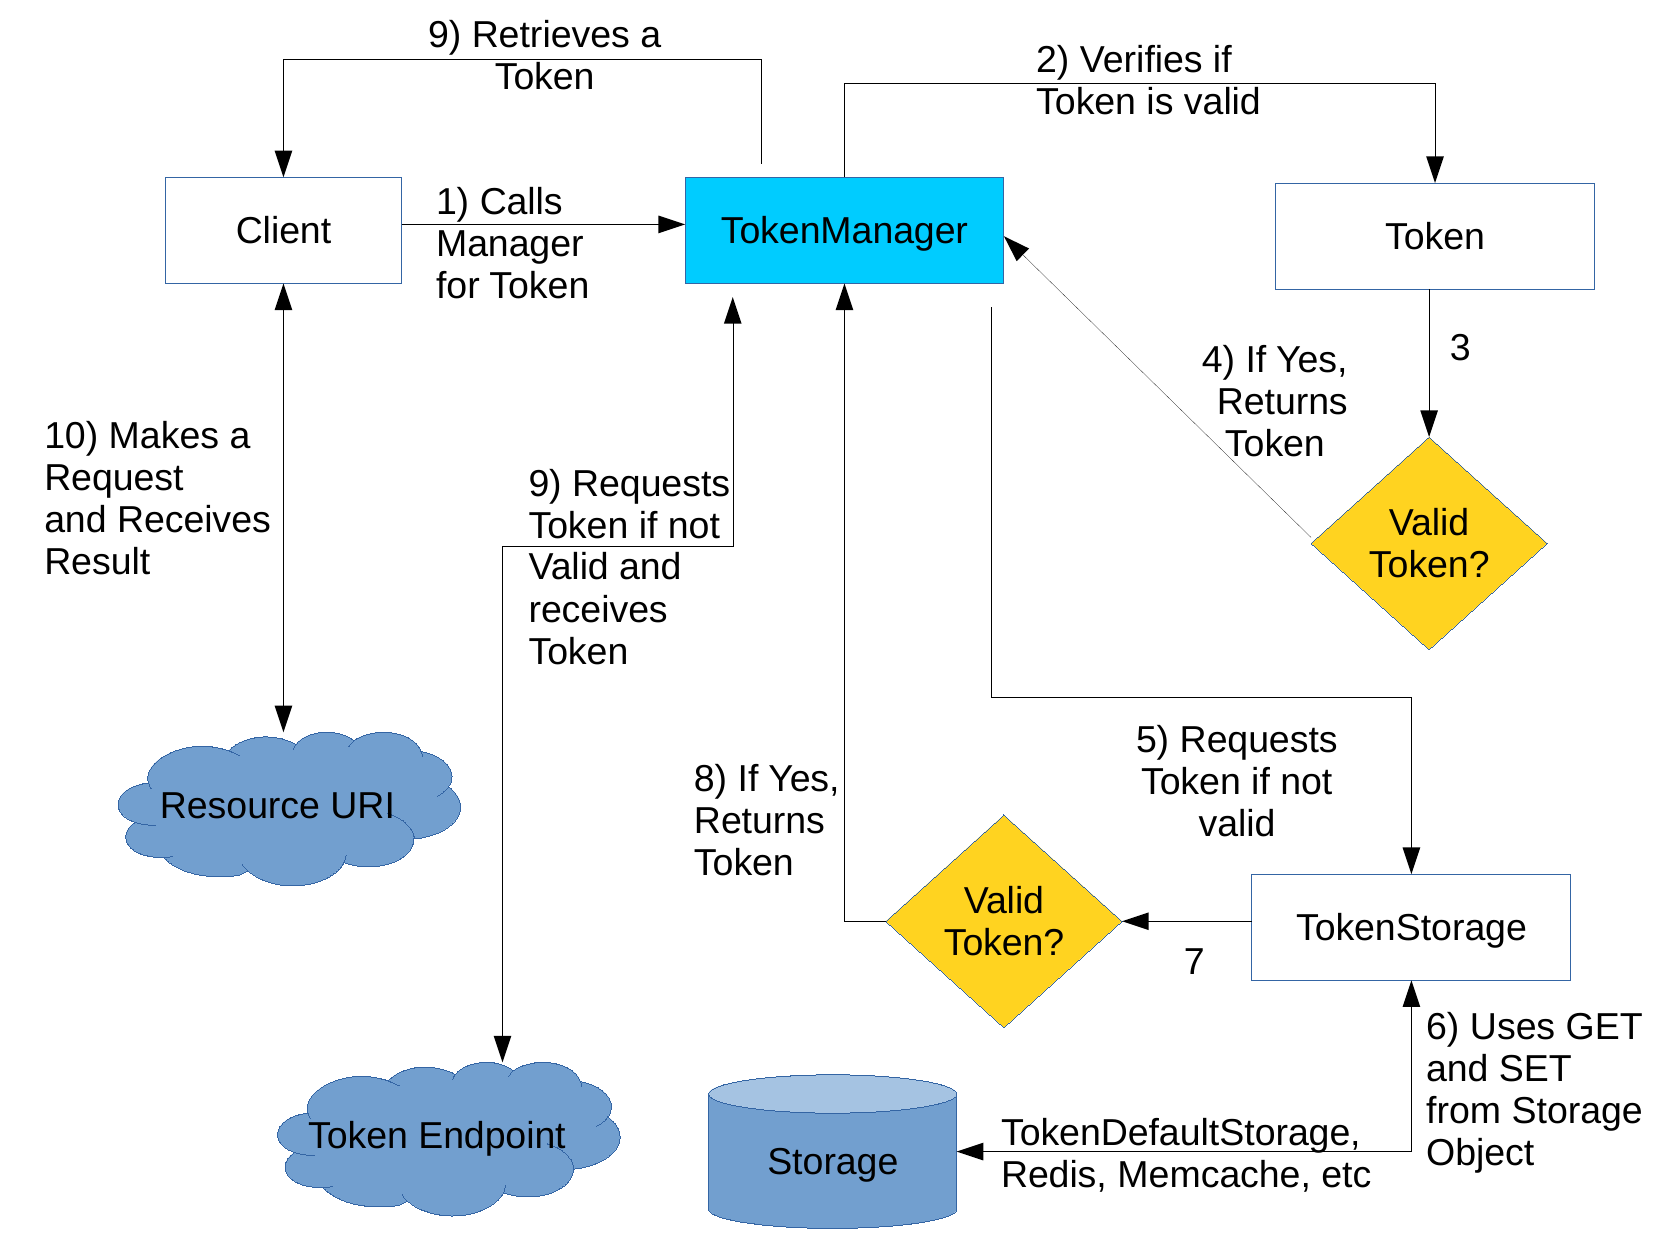

9) Retrieves a
Token
2) Verifies if
Token is valid
1) Calls
Manager
for Token
Client
TokenManager
Token
3
4) If Yes,
Returns
Token
10) Makes a
Request
and Receives
Result
Valid
Token?
9) Requests
Token if not
Valid and
receives
Token
5) Requests
Token if not
valid
Resource URI
8) If Yes,
Returns
Token
Valid
Token?
TokenStorage
7
6) Uses GET
and SET
from Storage
Object
Token Endpoint
Storage
TokenDefaultStorage,
Redis, Memcache, etc